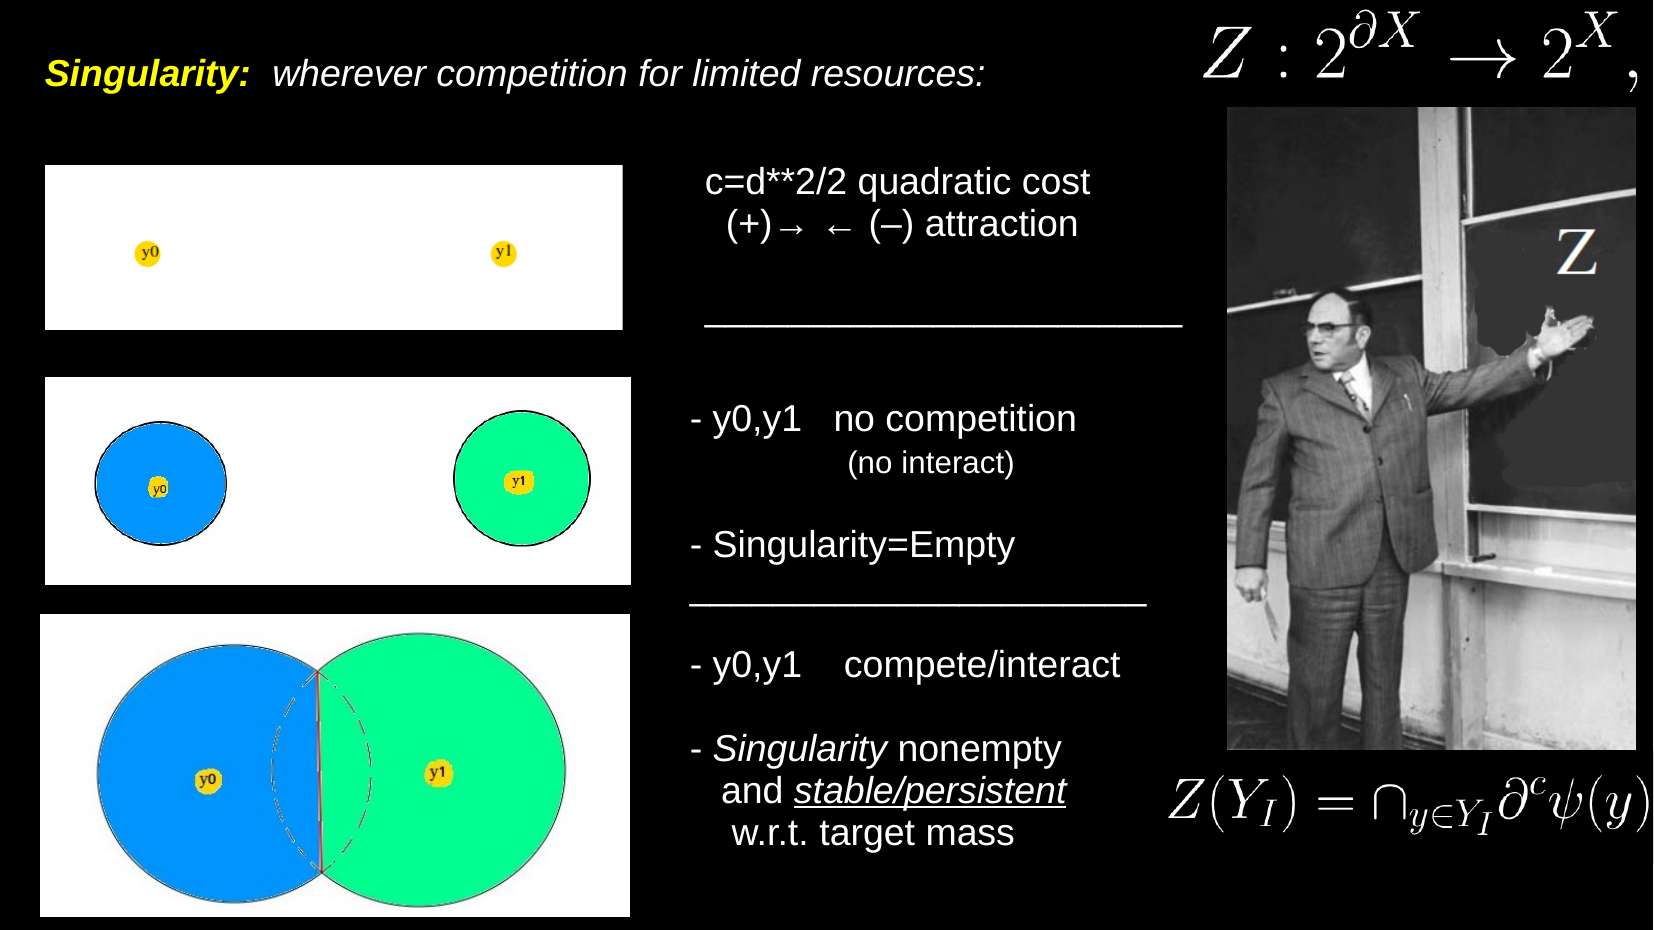

Singularity: wherever competition for limited resources:
c=d**2/2 quadratic cost
 (+)→ ← (–) attraction
_______________________
- y0,y1 no competition
 (no interact)
- Singularity=Empty
______________________
- y0,y1 compete/interact
- Singularity nonempty
 and stable/persistent w.r.t. target mass